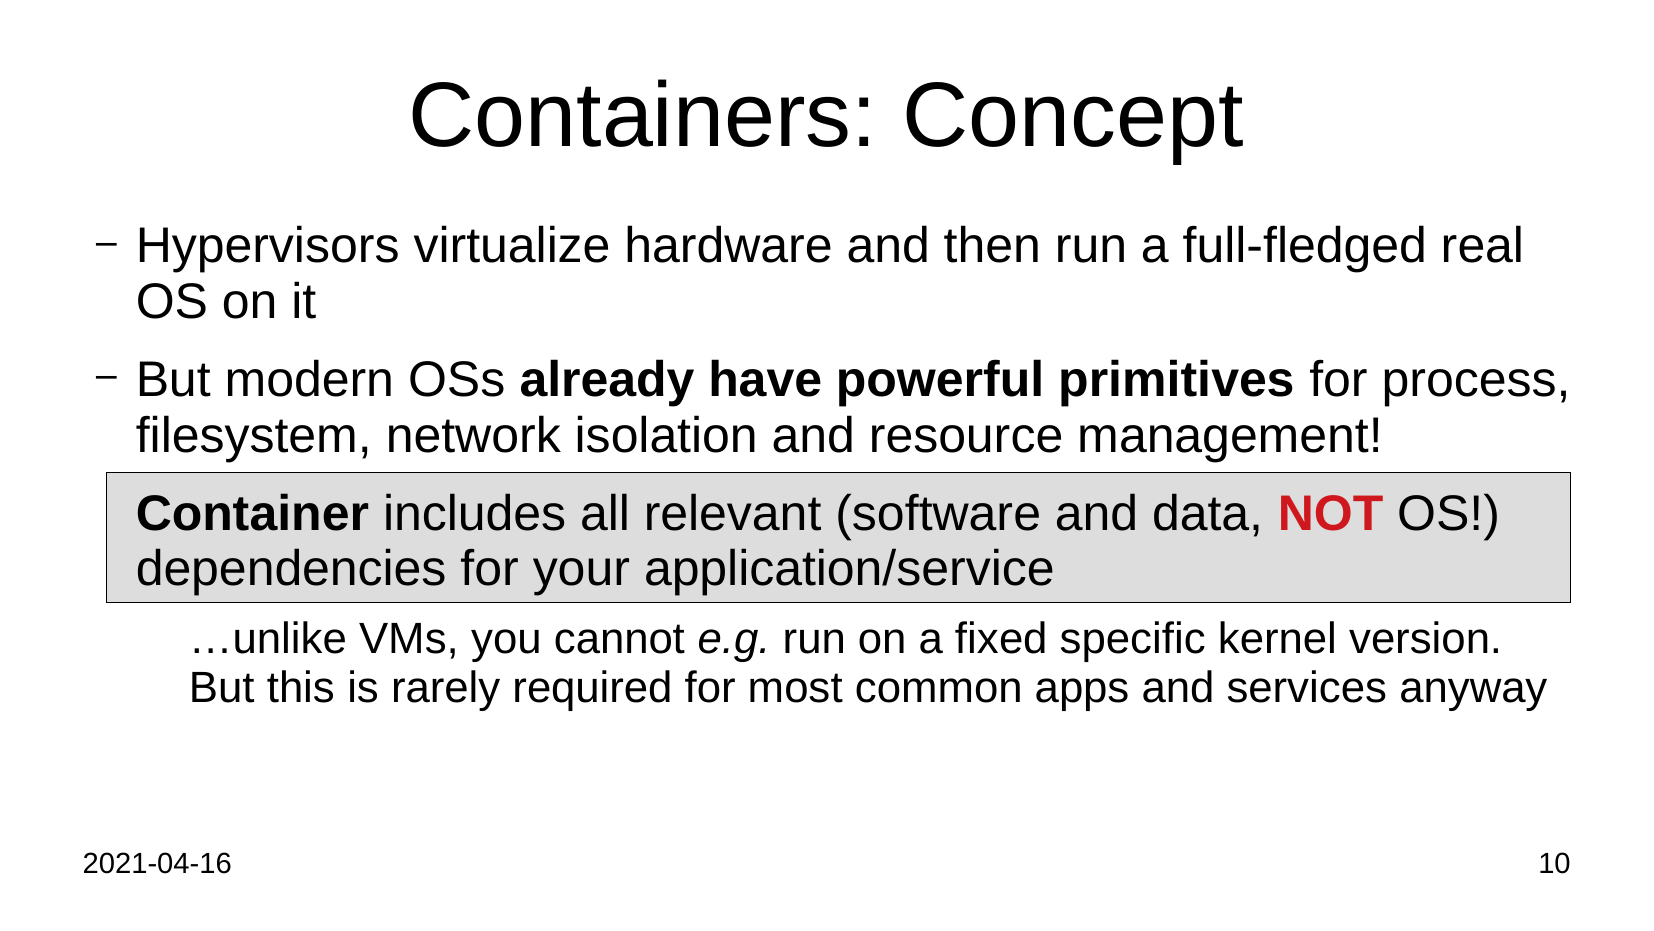

# Containers: Concept
Hypervisors virtualize hardware and then run a full-fledged real OS on it
But modern OSs already have powerful primitives for process, filesystem, network isolation and resource management!
Container includes all relevant (software and data, NOT OS!) dependencies for your application/service
…unlike VMs, you cannot e.g. run on a fixed specific kernel version.
But this is rarely required for most common apps and services anyway
2021-04-16
10